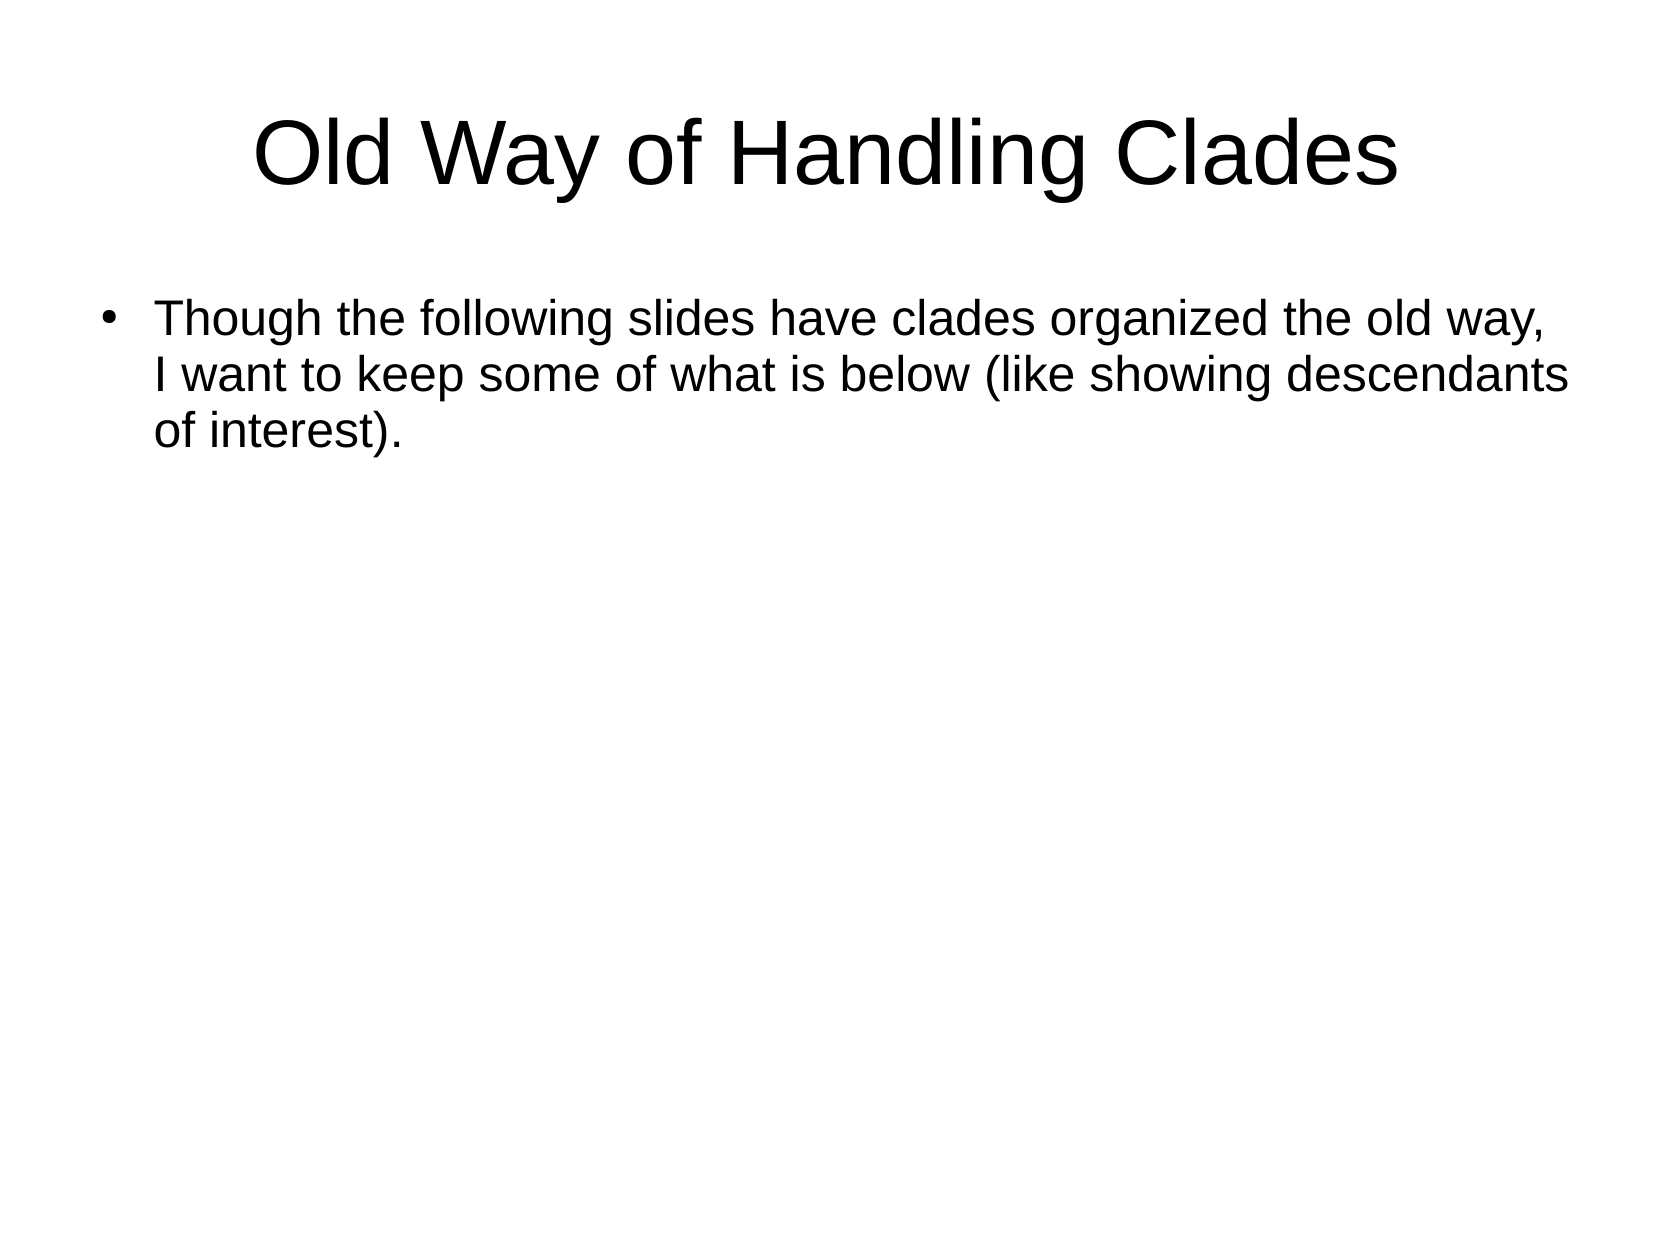

# Old Way of Handling Clades
Though the following slides have clades organized the old way, I want to keep some of what is below (like showing descendants of interest).